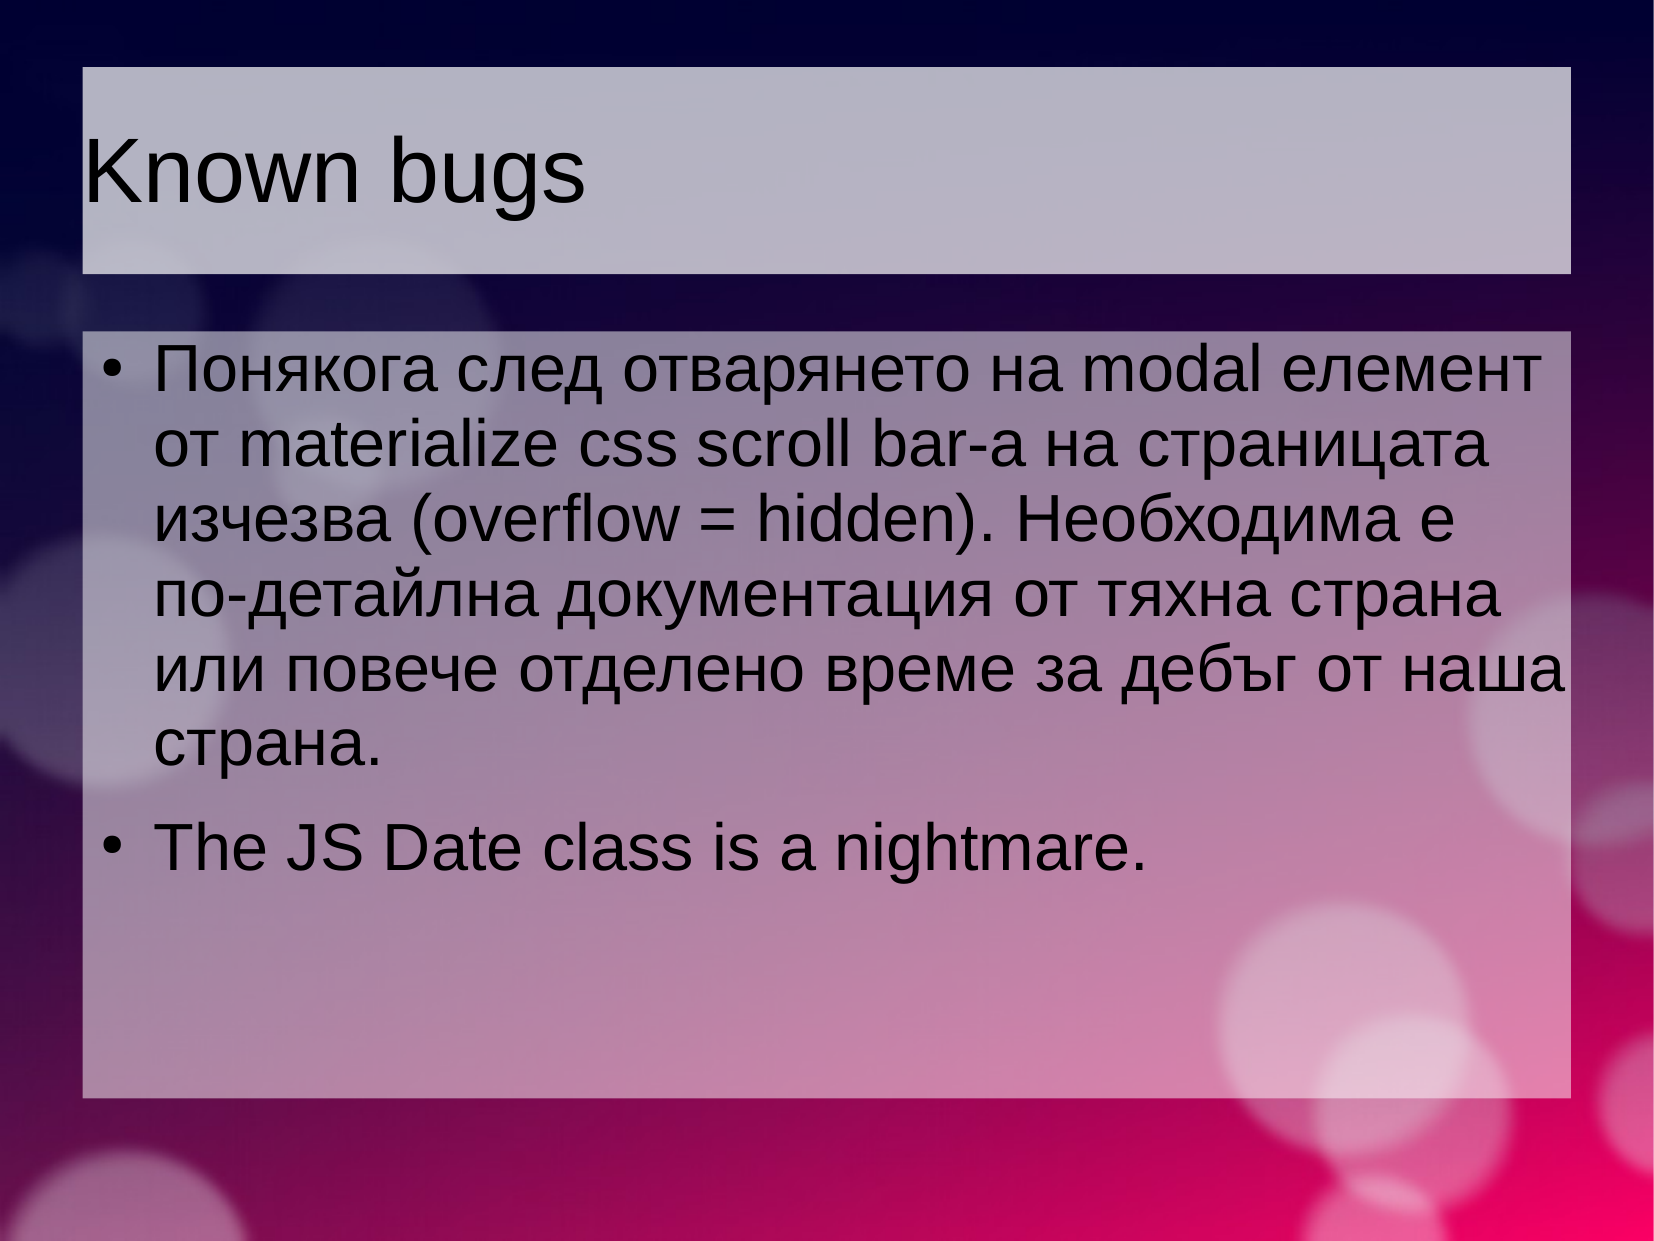

# Known bugs
Понякога след отварянето на modal елемент от materialize css scroll bar-а на страницата изчезва (overflow = hidden). Необходима е по-детайлна документация от тяхна страна или повече отделено време за дебъг от наша страна.
The JS Date class is a nightmare.